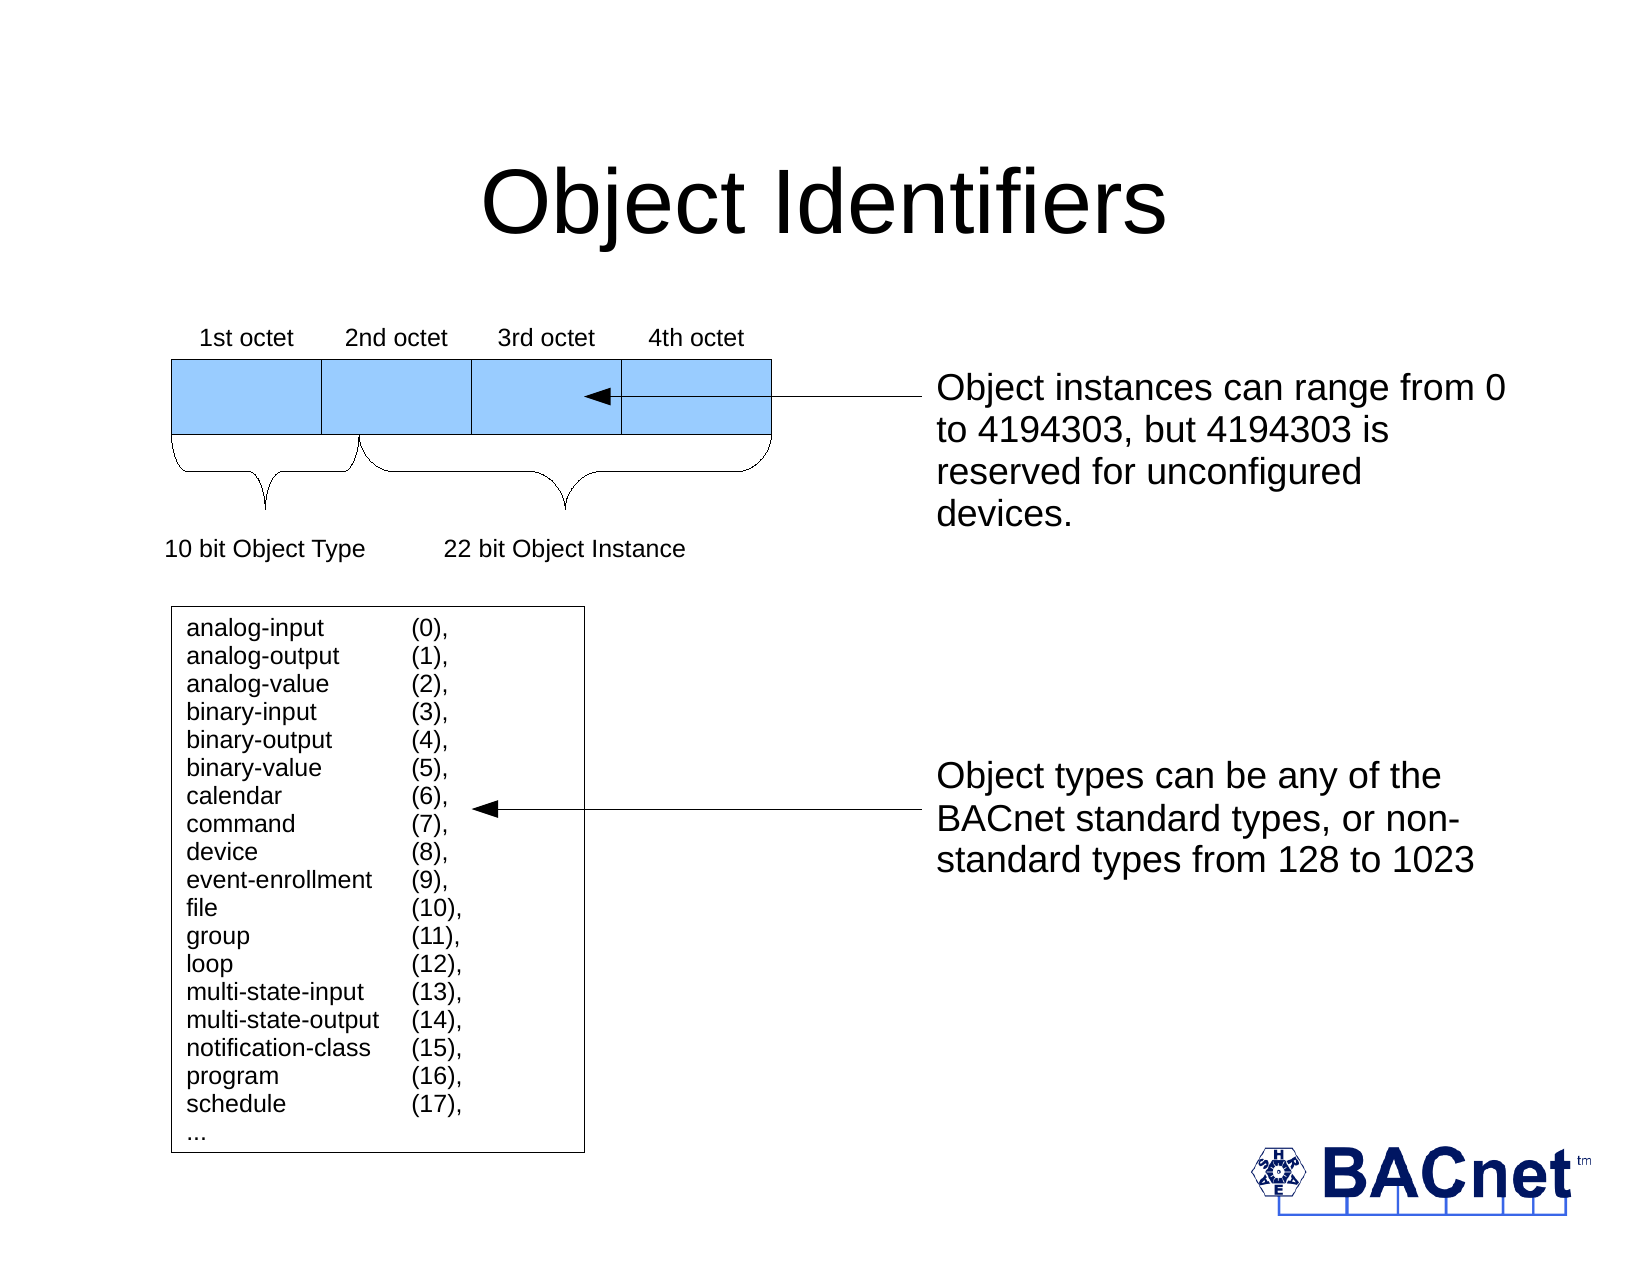

# Object Identifiers
1st octet
2nd octet
3rd octet
4th octet
Object instances can range from 0 to 4194303, but 4194303 is reserved for unconfigured devices.
10 bit Object Type
22 bit Object Instance
analog-input		(0),
analog-output	(1),
analog-value		(2),
binary-input		(3),
binary-output		(4),
binary-value		(5),
calendar		(6),
command		(7),
device			(8),
event-enrollment 	(9),
file			(10),
group			(11),
loop			(12),
multi-state-input	(13),
multi-state-output	(14),
notification-class	(15),
program		(16),
schedule		(17),
...
Object types can be any of the BACnet standard types, or non-standard types from 128 to 1023